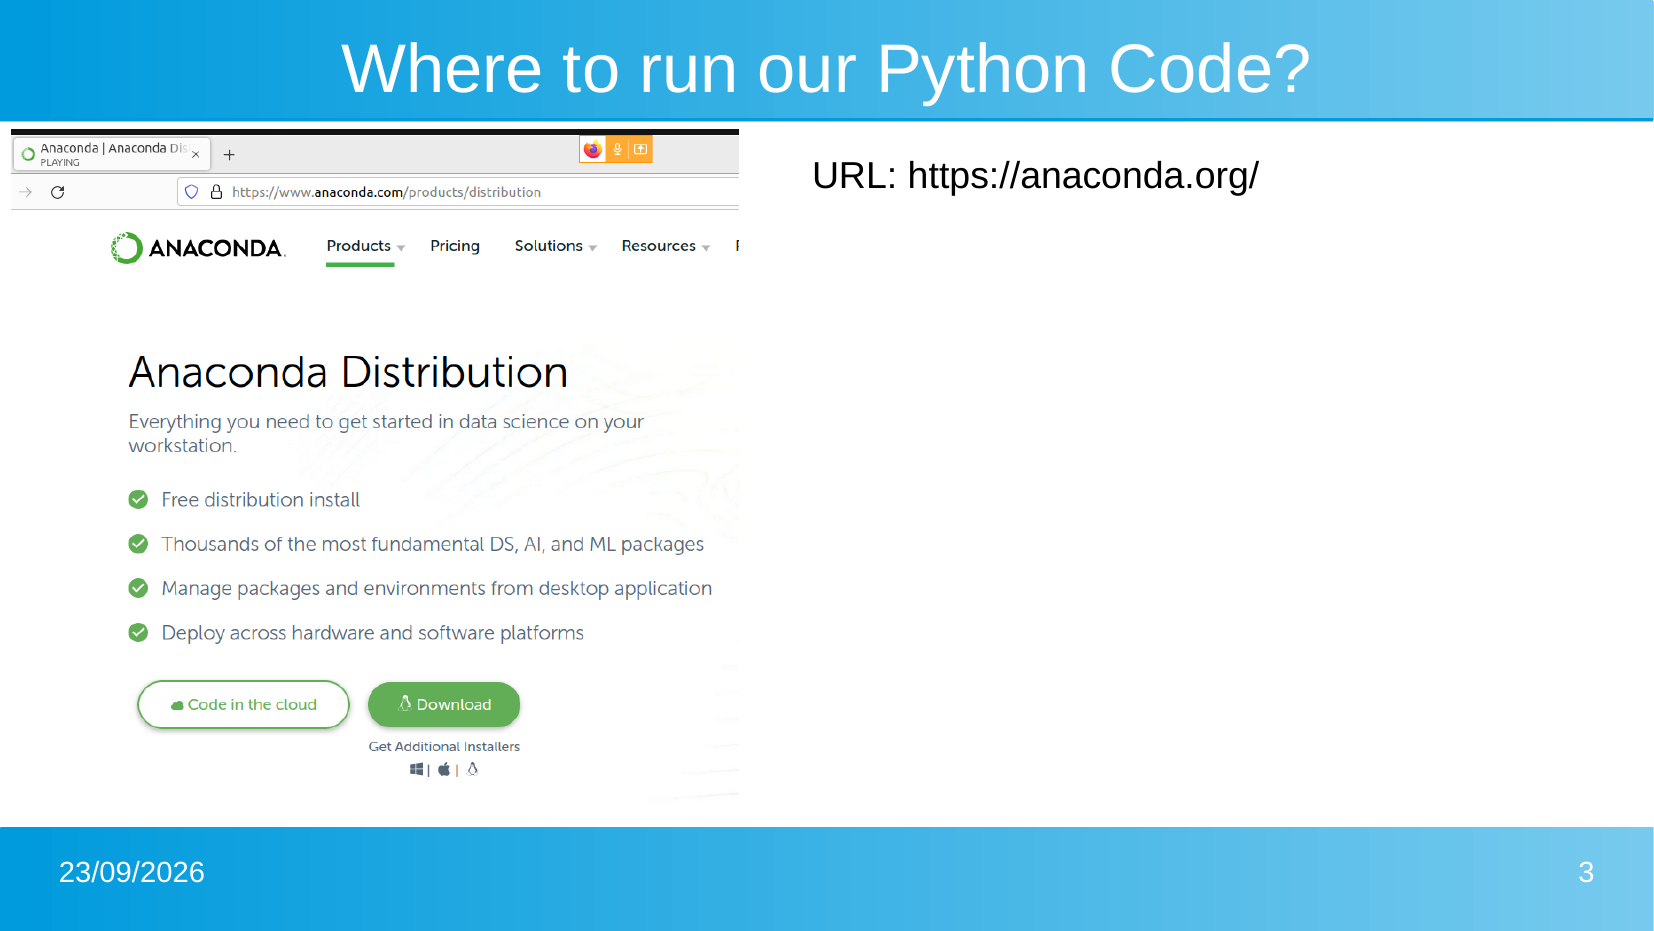

# Where to run our Python Code?
URL: https://anaconda.org/
3